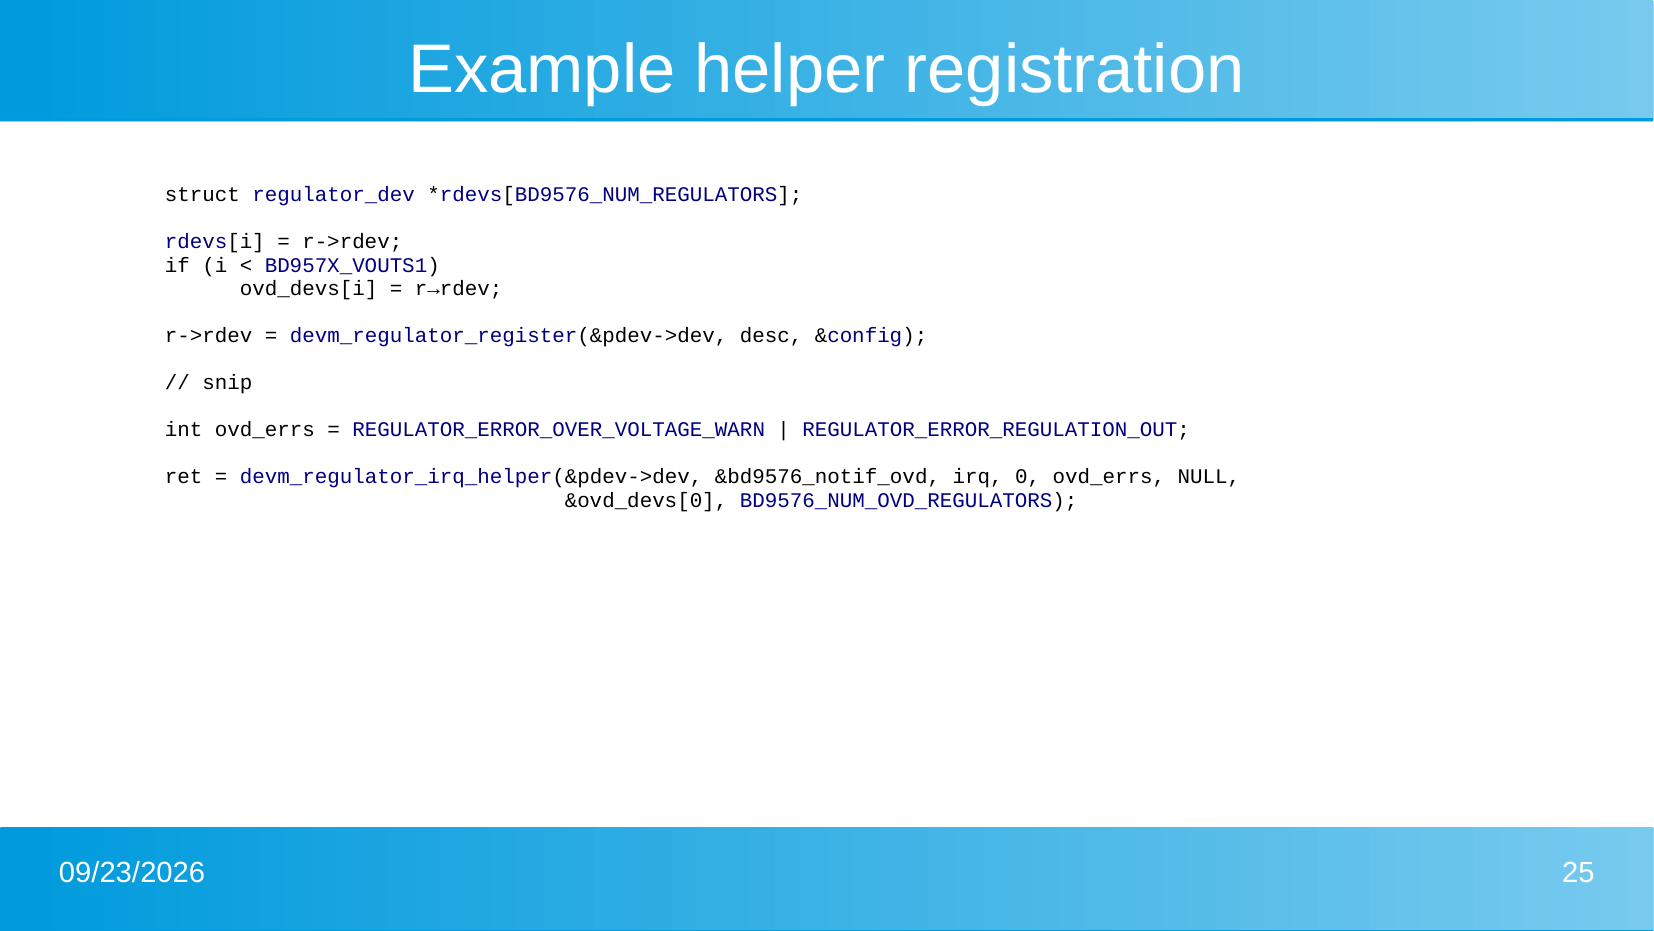

# Example helper registration
struct regulator_dev *rdevs[BD9576_NUM_REGULATORS];
rdevs[i] = r->rdev;
if (i < BD957X_VOUTS1)
	ovd_devs[i] = r→rdev;
r->rdev = devm_regulator_register(&pdev->dev, desc, &config);
// snip
int ovd_errs = REGULATOR_ERROR_OVER_VOLTAGE_WARN | REGULATOR_ERROR_REGULATION_OUT;
ret = devm_regulator_irq_helper(&pdev->dev, &bd9576_notif_ovd, irq, 0, ovd_errs, NULL,
 &ovd_devs[0], BD9576_NUM_OVD_REGULATORS);
25